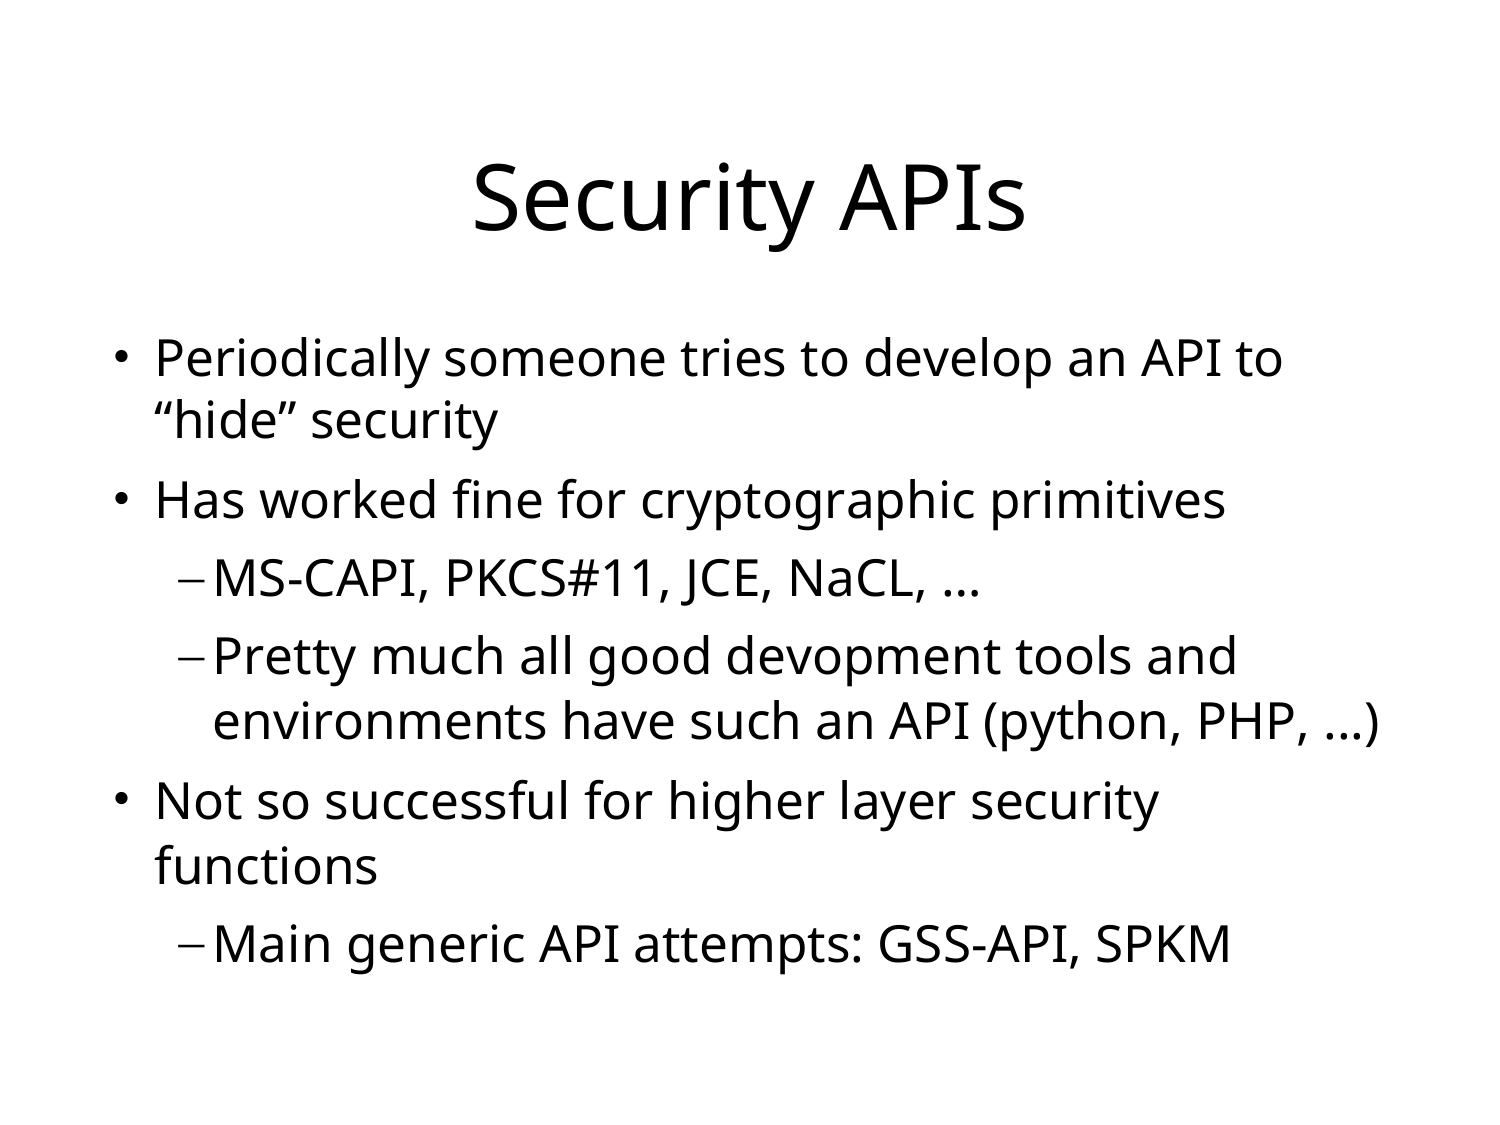

# Security APIs
Periodically someone tries to develop an API to “hide” security
Has worked fine for cryptographic primitives
MS-CAPI, PKCS#11, JCE, NaCL, …
Pretty much all good devopment tools and environments have such an API (python, PHP, ...)
Not so successful for higher layer security functions
Main generic API attempts: GSS-API, SPKM